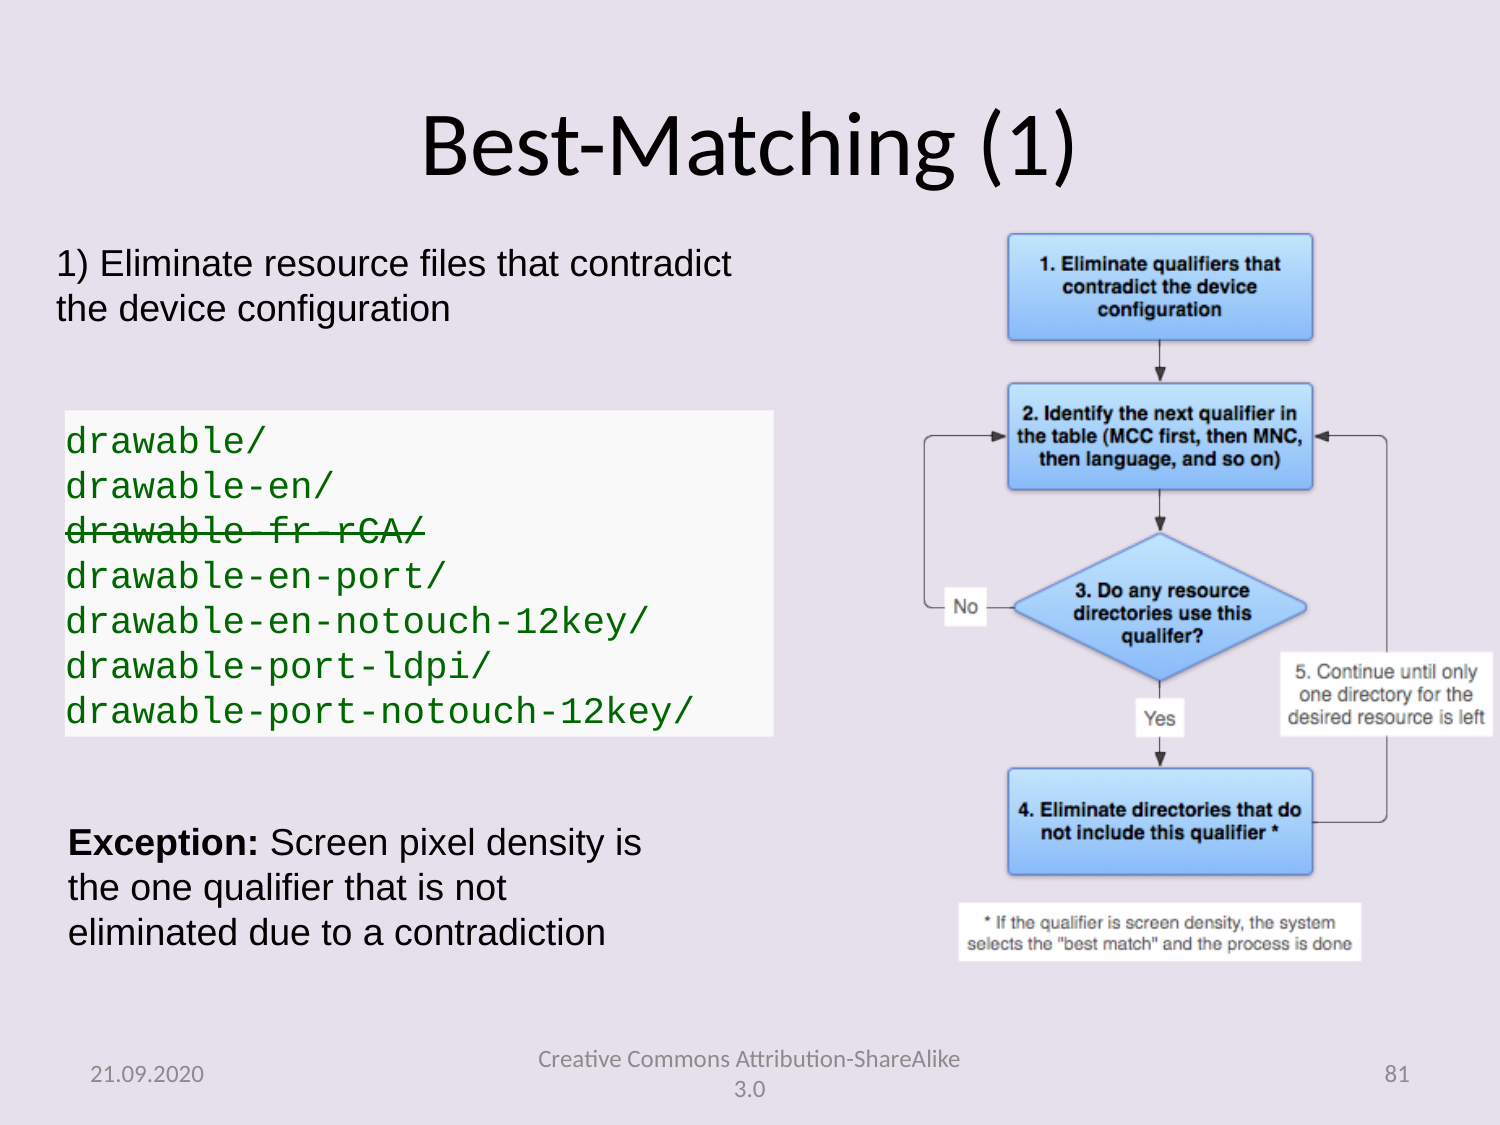

# Best-Matching (1)
1) Eliminate resource files that contradict the device configuration
drawable/
drawable-en/
drawable-fr-rCA/
drawable-en-port/
drawable-en-notouch-12key/
drawable-port-ldpi/
drawable-port-notouch-12key/
Exception: Screen pixel density is the one qualifier that is not eliminated due to a contradiction
21.09.2020
Creative Commons Attribution-ShareAlike 3.0
81